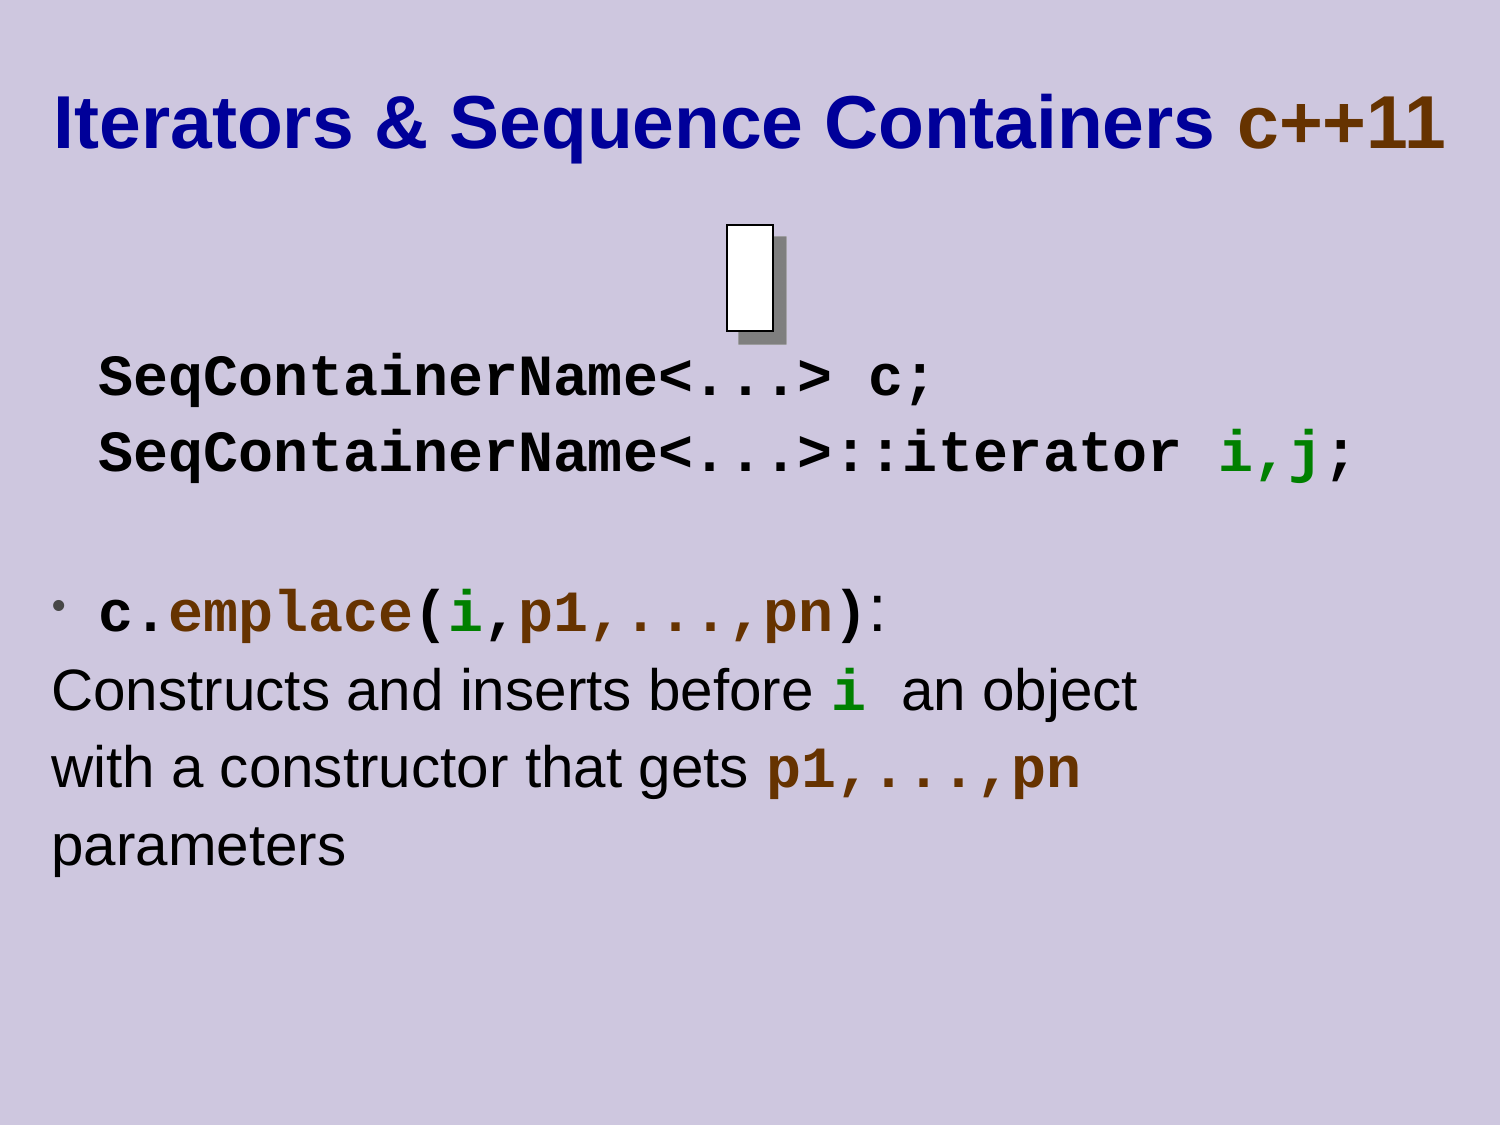

# Iterators & Sequence Containers c++11
	SeqContainerName<...> c;
	SeqContainerName<...>::iterator i,j;
c.emplace(i,p1,...,pn):
Constructs and inserts before i an object
with a constructor that gets p1,...,pn
parameters